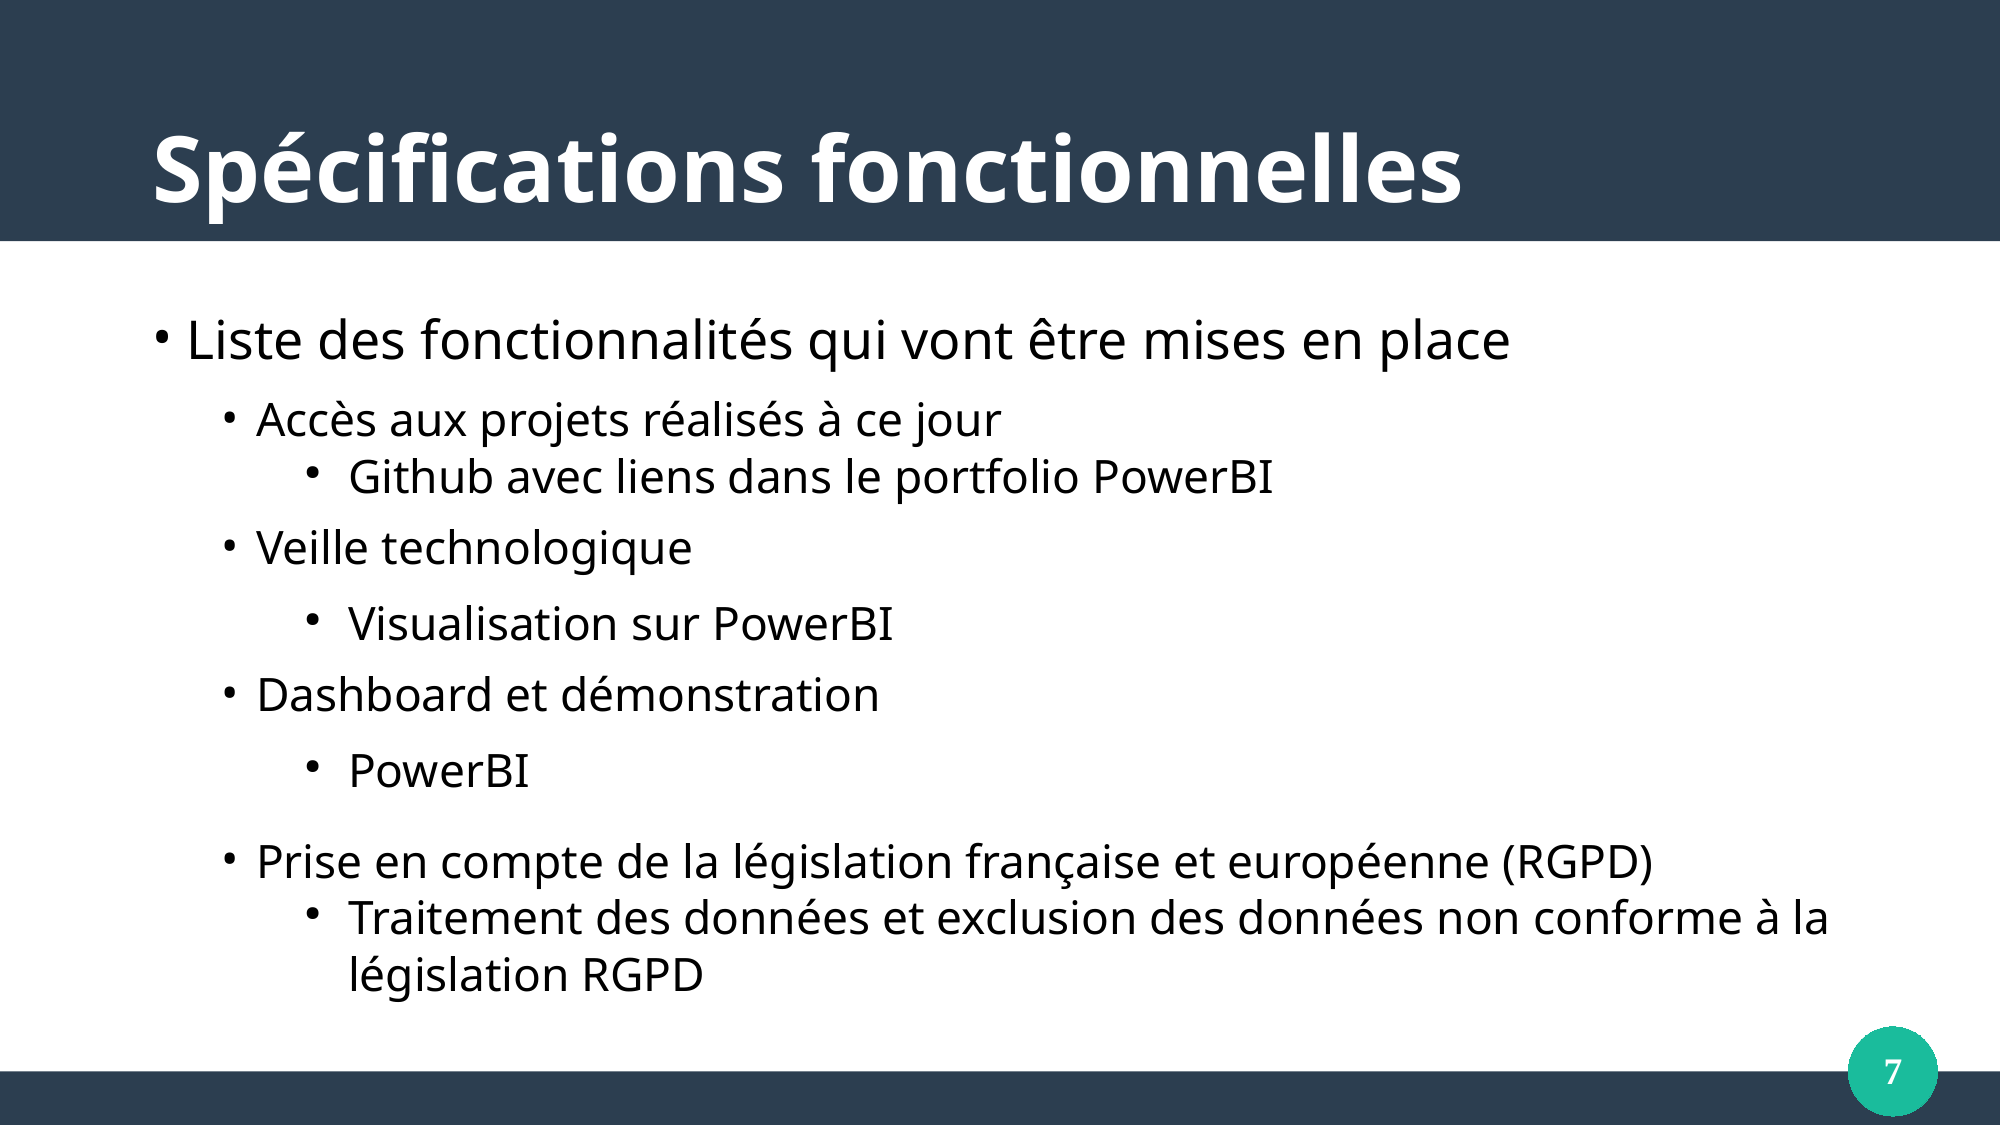

# Spécifications fonctionnelles
Liste des fonctionnalités qui vont être mises en place
Accès aux projets réalisés à ce jour
Github avec liens dans le portfolio PowerBI
Veille technologique
Visualisation sur PowerBI
Dashboard et démonstration
PowerBI
Prise en compte de la législation française et européenne (RGPD)
Traitement des données et exclusion des données non conforme à la législation RGPD
7